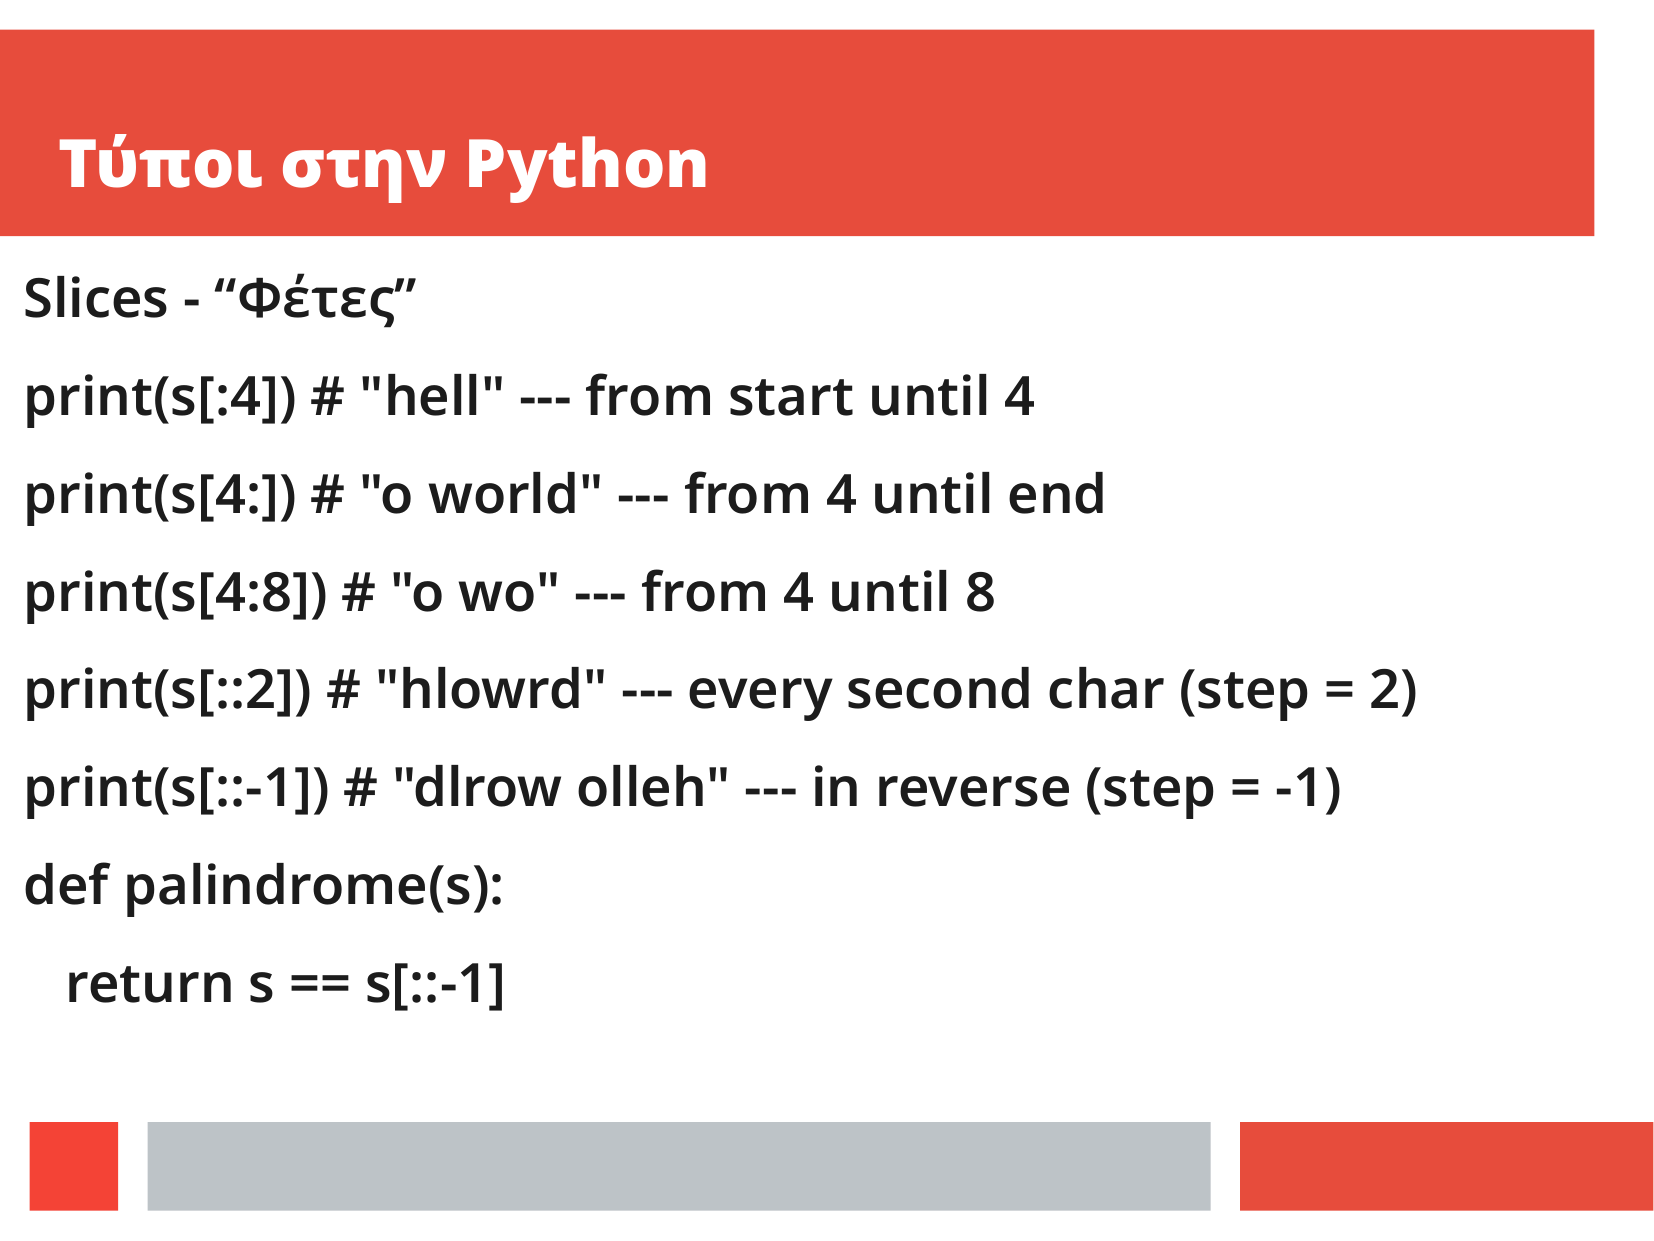

# Τύποι στην Python
Slices - “Φέτες”
print(s[:4]) # "hell" --- from start until 4
print(s[4:]) # "o world" --- from 4 until end
print(s[4:8]) # "o wo" --- from 4 until 8
print(s[::2]) # "hlowrd" --- every second char (step = 2)
print(s[::-1]) # "dlrow olleh" --- in reverse (step = -1)
def palindrome(s):
 return s == s[::-1]